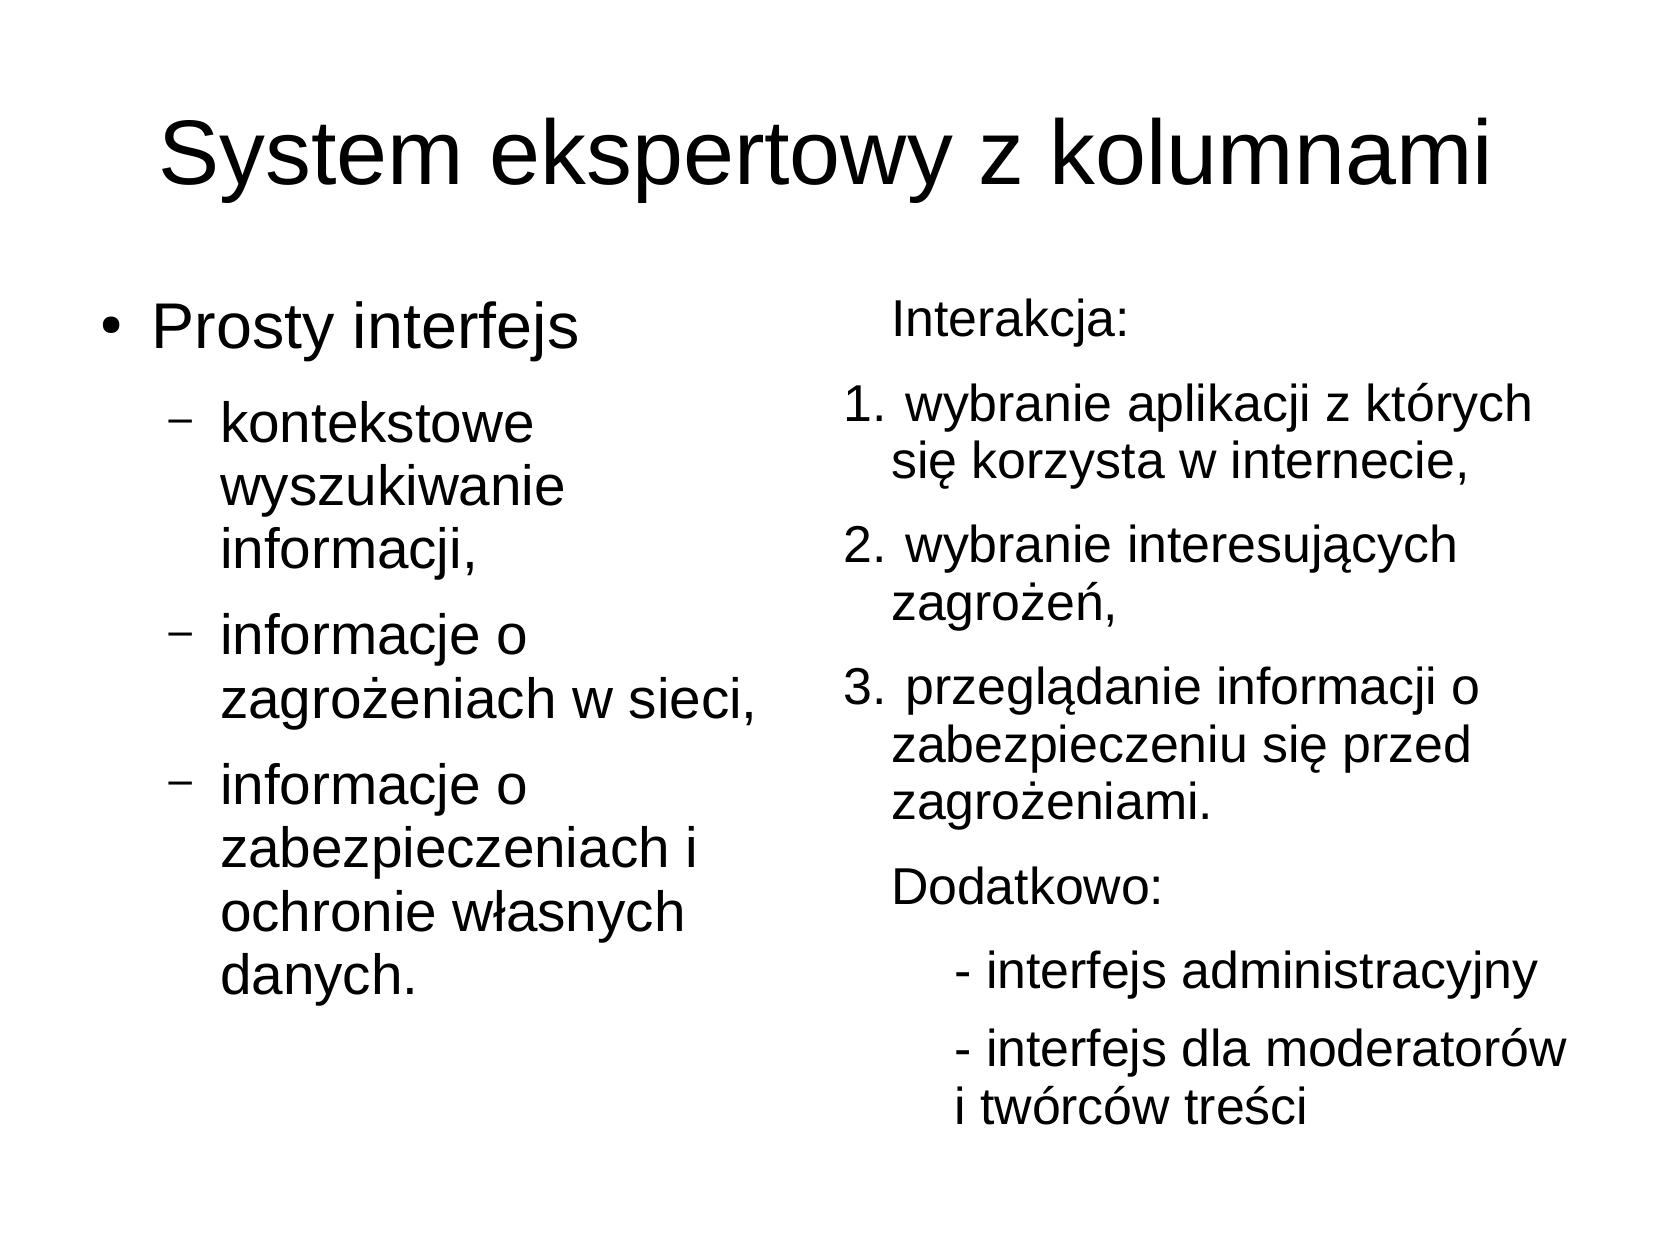

# System ekspertowy z kolumnami
Prosty interfejs
kontekstowe wyszukiwanie informacji,
informacje o zagrożeniach w sieci,
informacje o zabezpieczeniach i ochronie własnych danych.
Interakcja:
 wybranie aplikacji z których się korzysta w internecie,
 wybranie interesujących zagrożeń,
 przeglądanie informacji o zabezpieczeniu się przed zagrożeniami.
Dodatkowo:
- interfejs administracyjny
- interfejs dla moderatorów i twórców treści